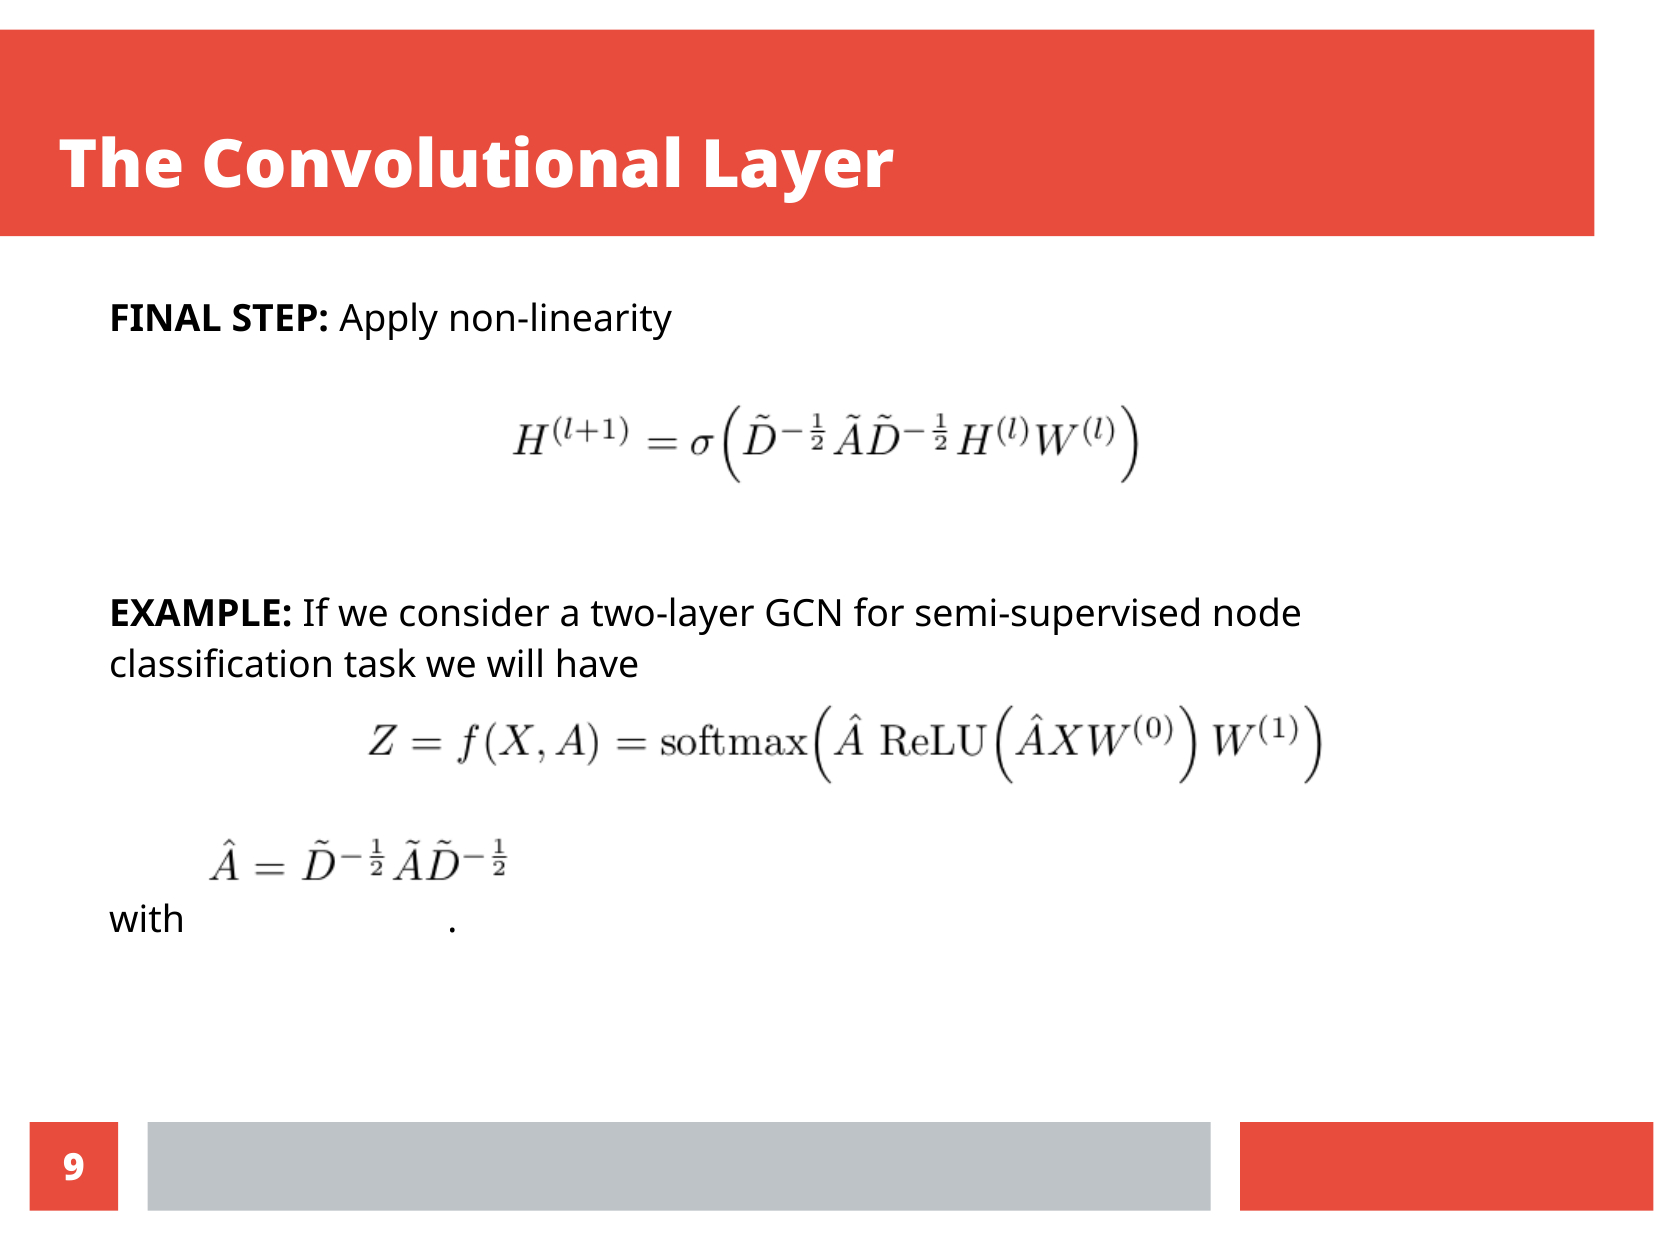

# The Convolutional Layer
FINAL STEP: Apply non-linearity
EXAMPLE: If we consider a two-layer GCN for semi-supervised node
classification task we will have
with .
9